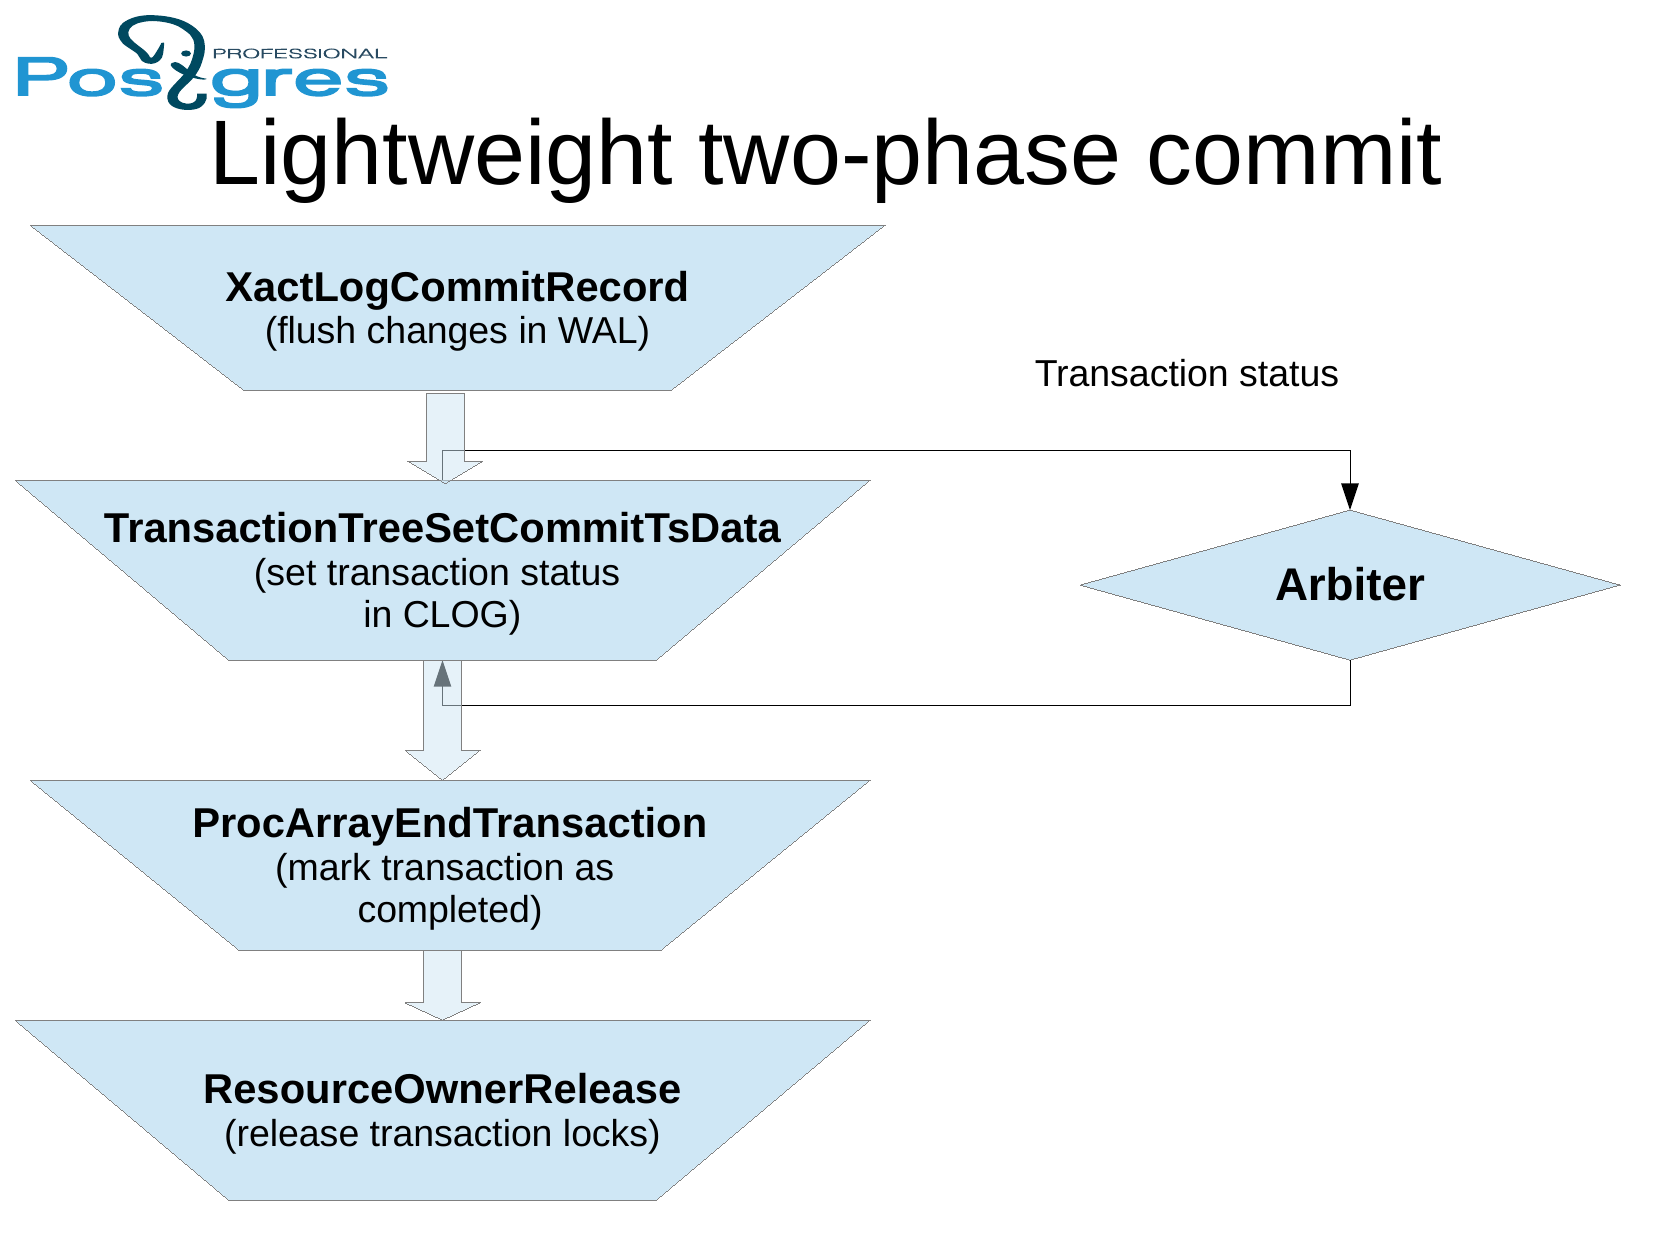

# Lightweight two-phase commit
XactLogCommitRecord
(flush changes in WAL)
Transaction status
TransactionTreeSetCommitTsData
(set transaction status
in CLOG)
Arbiter
ProcArrayEndTransaction
(mark transaction as
completed)
ResourceOwnerRelease
(release transaction locks)